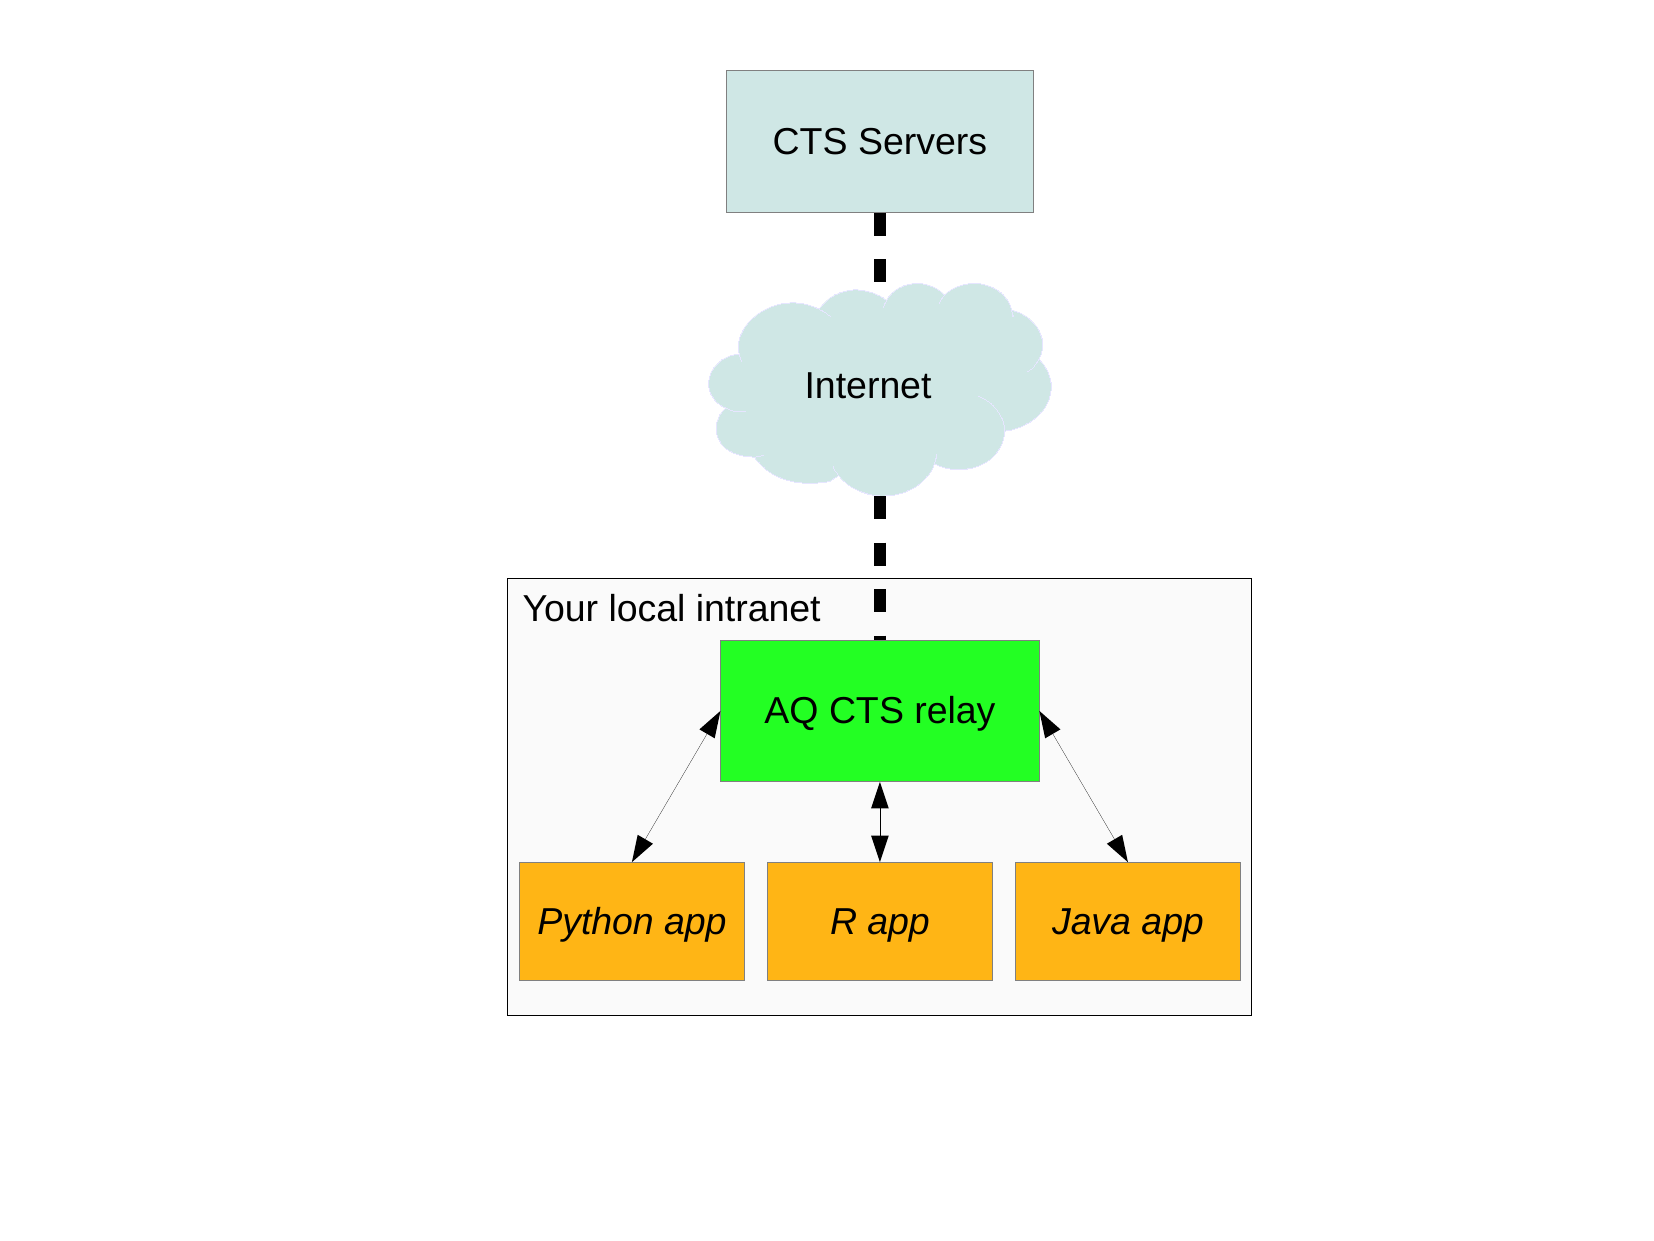

CTS Servers
Internet
Your local intranet
AQ CTS relay
Python app
Python app
R app
Java app